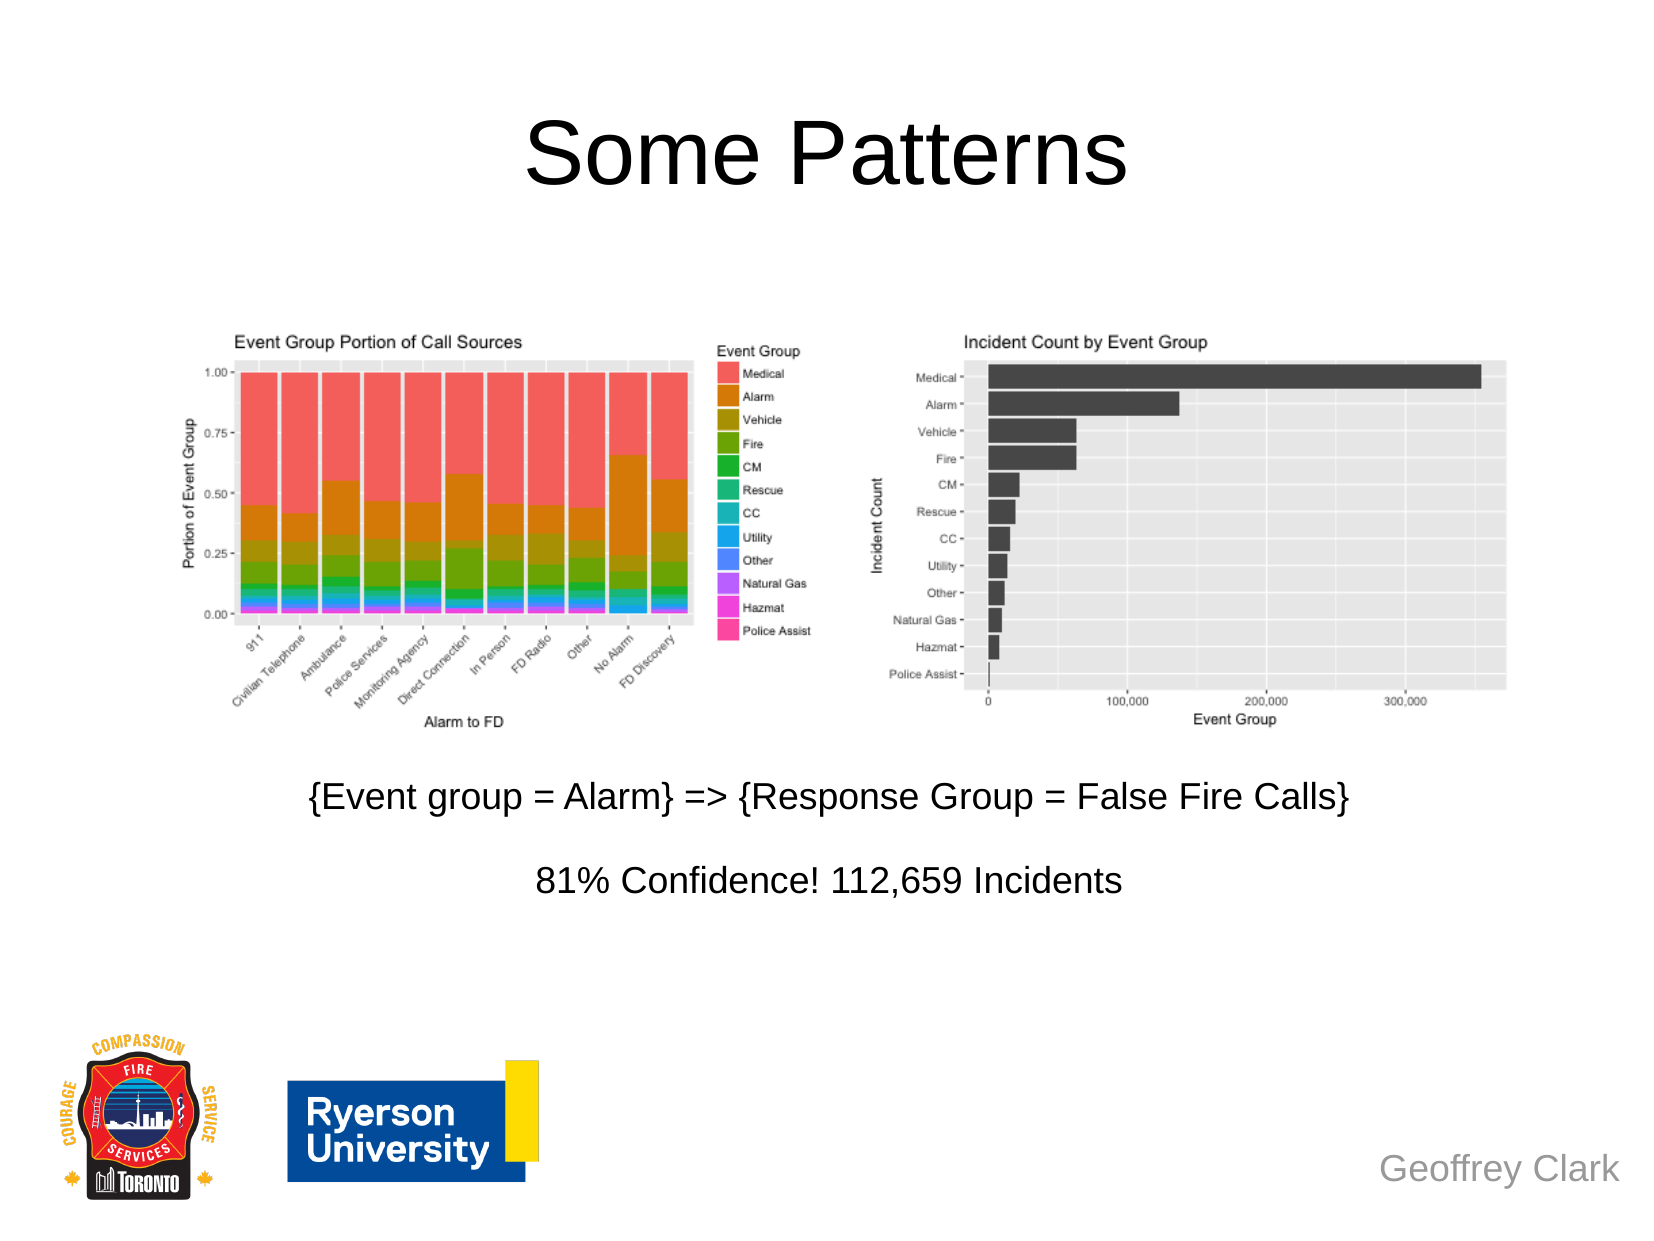

# Some Patterns
{Event group = Alarm} => {Response Group = False Fire Calls}
81% Confidence! 112,659 Incidents
Geoffrey Clark